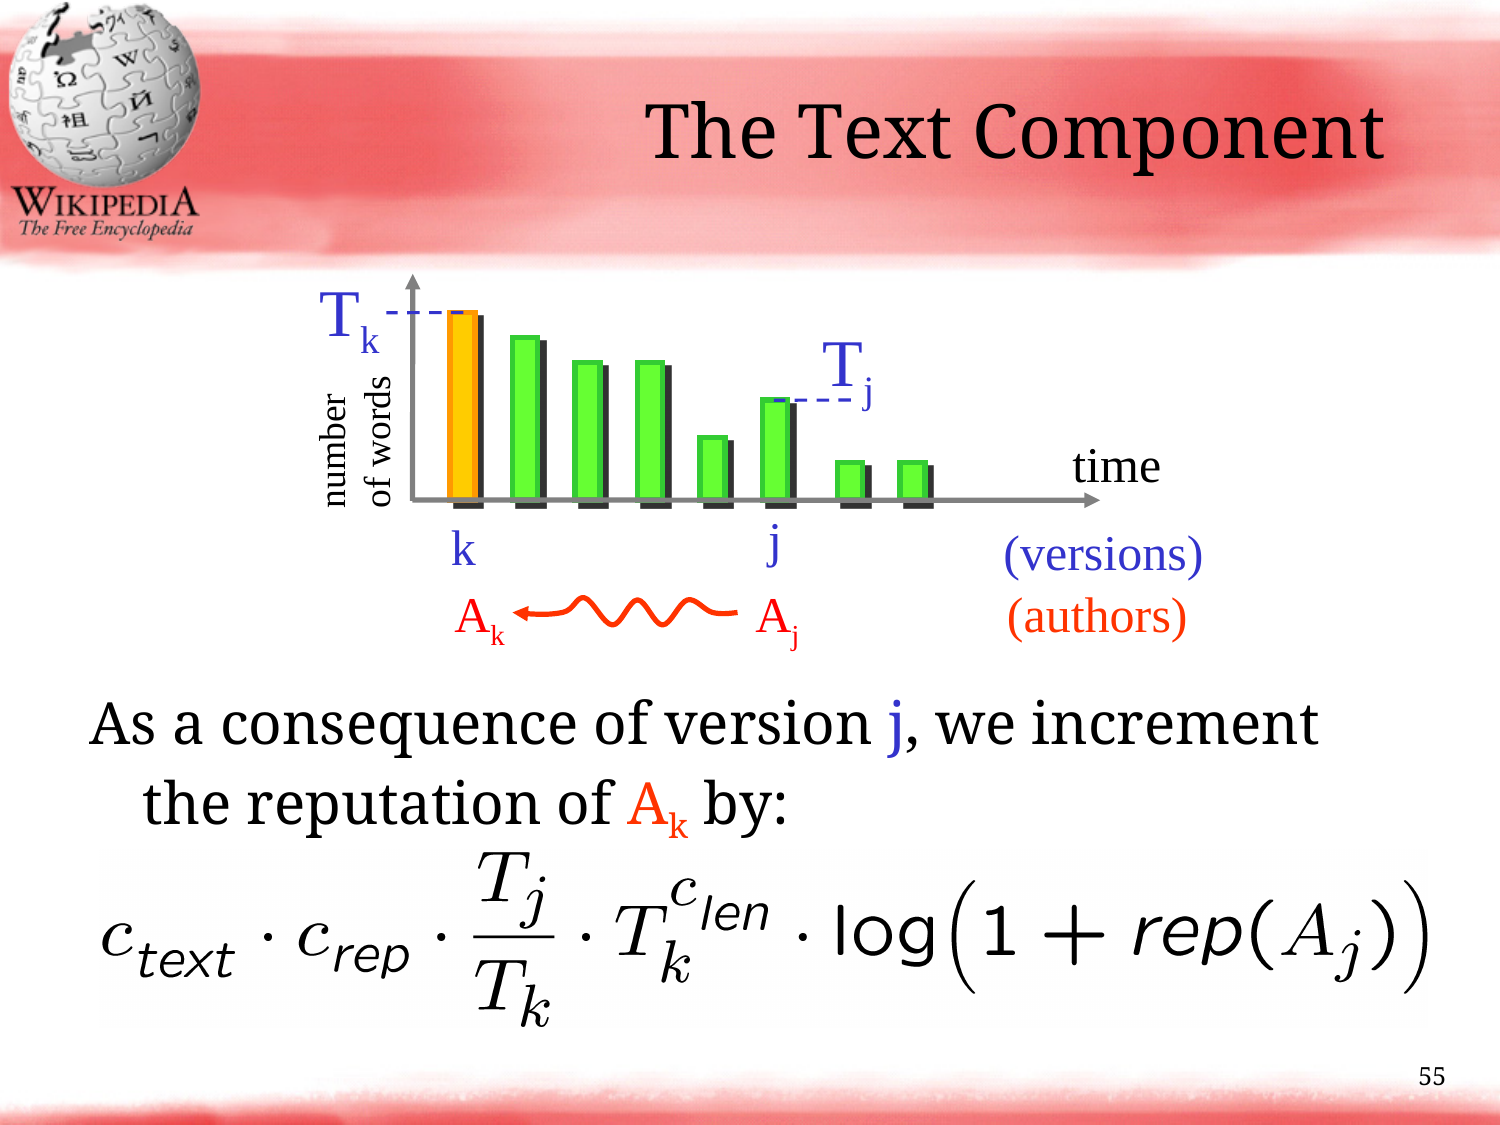

# The Text Component
Tk
Tj
number
of words
time
j
k
(versions)‏
Ak
Aj
(authors)‏
As a consequence of version j, we increment the reputation of Ak by:
55